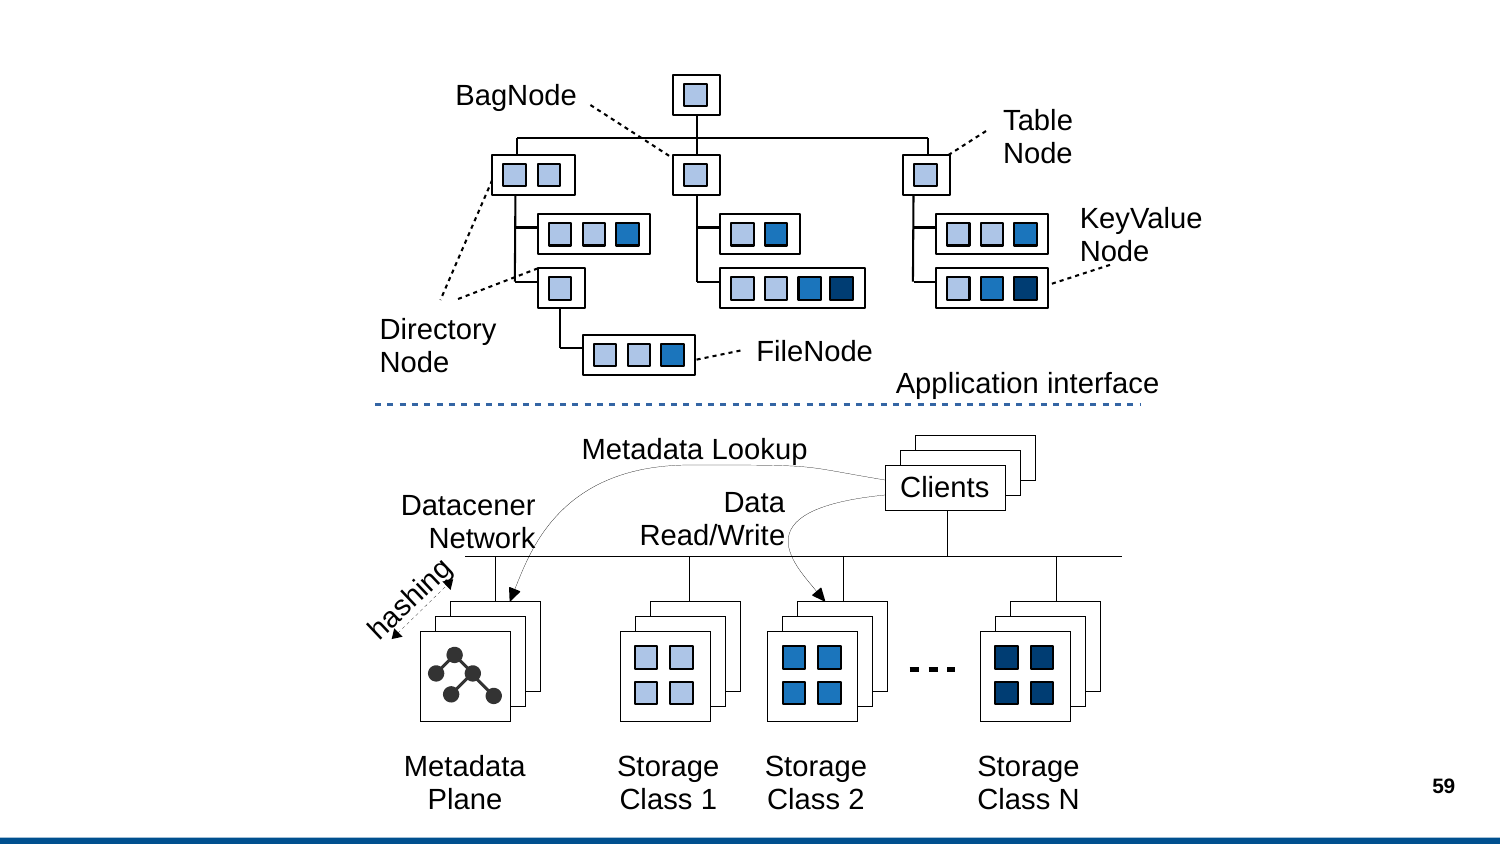

BagNode
Table
Node
KeyValue
Node
Directory
Node
FileNode
Application interface
Metadata Lookup
Clients
Data
Read/Write
Datacener
Network
hashing
Metadata
Plane
Storage
Class 1
Storage
Class 2
Storage
Class N
59